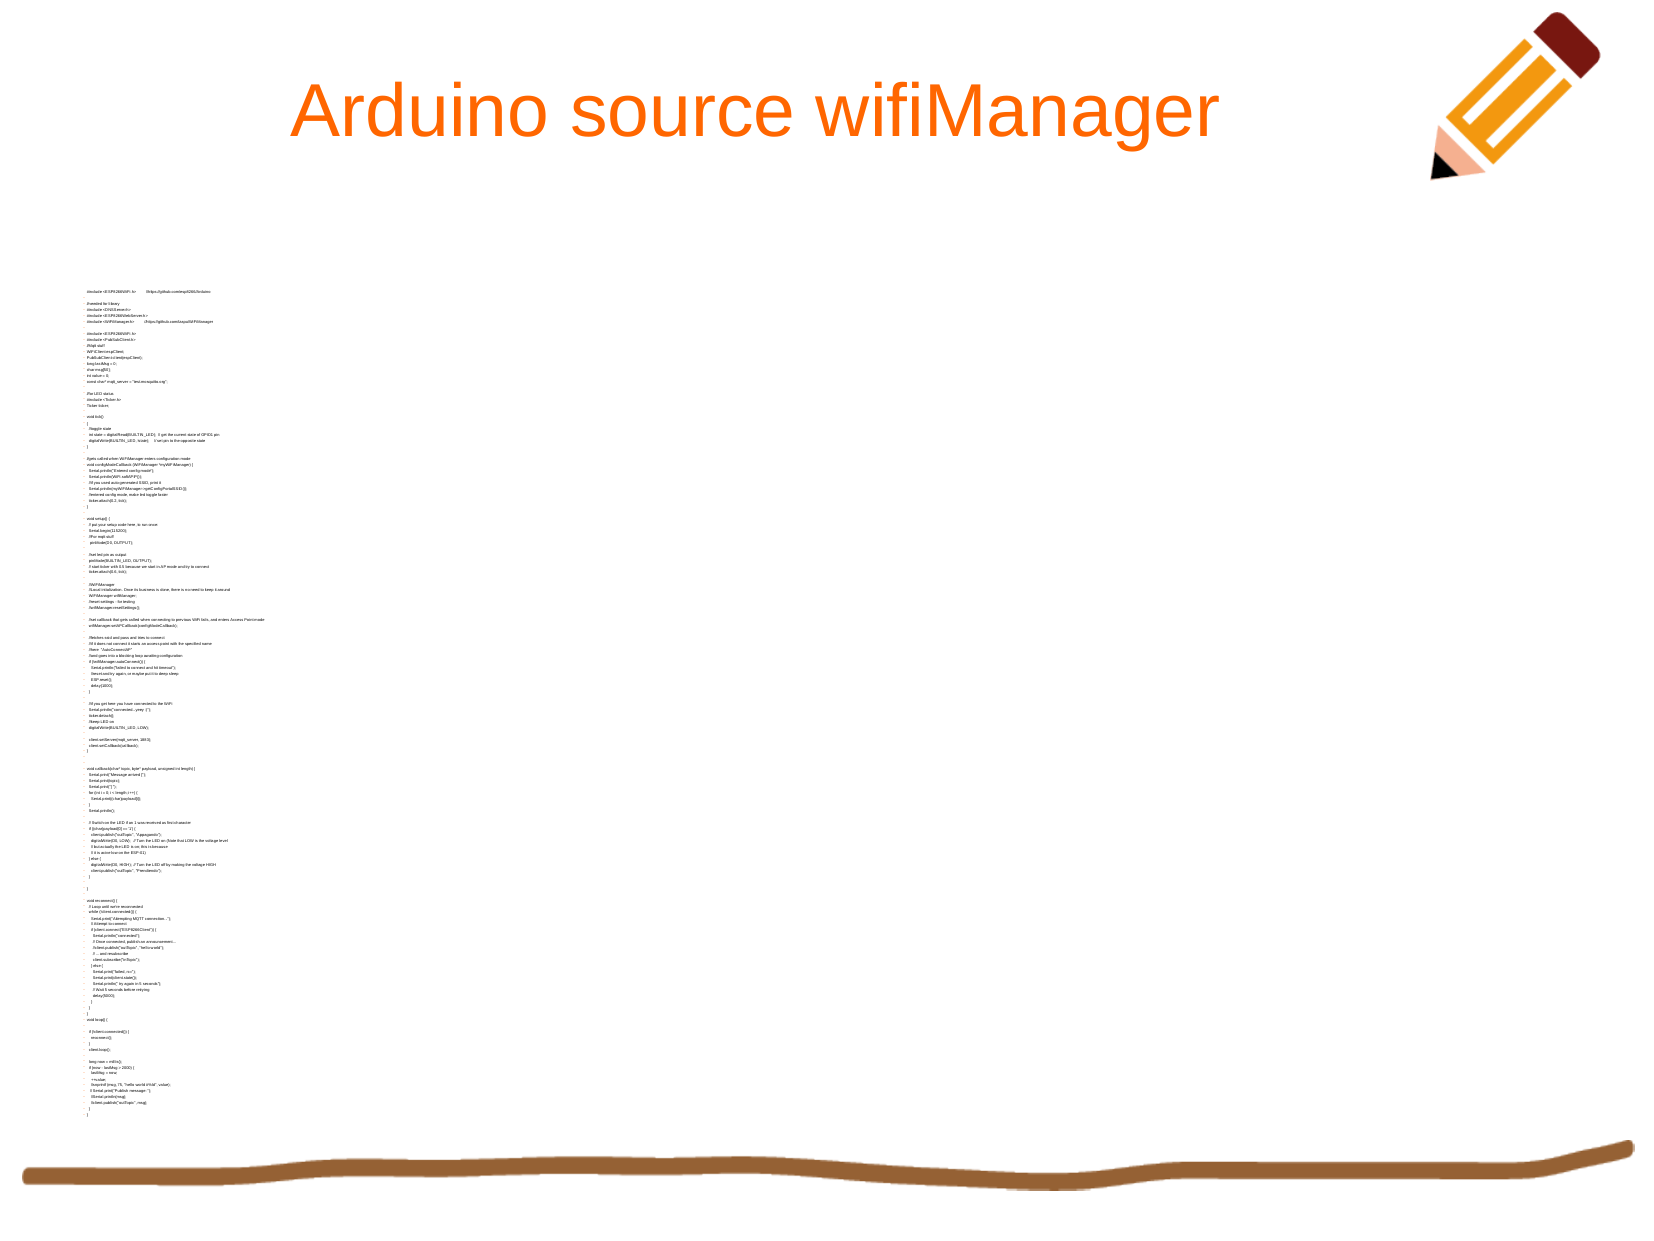

# Arduino source wifiManager
#include <ESP8266WiFi.h> //https://github.com/esp8266/Arduino
//needed for library
#include <DNSServer.h>
#include <ESP8266WebServer.h>
#include <WiFiManager.h> //https://github.com/tzapu/WiFiManager
#include <ESP8266WiFi.h>
#include <PubSubClient.h>
//Mqtt stuff
WiFiClient espClient;
PubSubClient client(espClient);
long lastMsg = 0;
char msg[50];
int value = 0;
const char* mqtt_server = "test.mosquitto.org";
//for LED status
#include <Ticker.h>
Ticker ticker;
void tick()
{
 //toggle state
 int state = digitalRead(BUILTIN_LED); // get the current state of GPIO1 pin
 digitalWrite(BUILTIN_LED, !state); // set pin to the opposite state
}
//gets called when WiFiManager enters configuration mode
void configModeCallback (WiFiManager *myWiFiManager) {
 Serial.println("Entered config mode");
 Serial.println(WiFi.softAPIP());
 //if you used auto generated SSID, print it
 Serial.println(myWiFiManager->getConfigPortalSSID());
 //entered config mode, make led toggle faster
 ticker.attach(0.2, tick);
}
void setup() {
 // put your setup code here, to run once:
 Serial.begin(115200);
 //For mqtt stuff
 pinMode(D0, OUTPUT);
 //set led pin as output
 pinMode(BUILTIN_LED, OUTPUT);
 // start ticker with 0.5 because we start in AP mode and try to connect
 ticker.attach(0.6, tick);
 //WiFiManager
 //Local intialization. Once its business is done, there is no need to keep it around
 WiFiManager wifiManager;
 //reset settings - for testing
 //wifiManager.resetSettings();
 //set callback that gets called when connecting to previous WiFi fails, and enters Access Point mode
 wifiManager.setAPCallback(configModeCallback);
 //fetches ssid and pass and tries to connect
 //if it does not connect it starts an access point with the specified name
 //here "AutoConnectAP"
 //and goes into a blocking loop awaiting configuration
 if (!wifiManager.autoConnect()) {
 Serial.println("failed to connect and hit timeout");
 //reset and try again, or maybe put it to deep sleep
 ESP.reset();
 delay(1000);
 }
 //if you get here you have connected to the WiFi
 Serial.println("connected...yeey :)");
 ticker.detach();
 //keep LED on
 digitalWrite(BUILTIN_LED, LOW);
 client.setServer(mqtt_server, 1883);
 client.setCallback(callback);
}
void callback(char* topic, byte* payload, unsigned int length) {
 Serial.print("Message arrived [");
 Serial.print(topic);
 Serial.print("] ");
 for (int i = 0; i < length; i++) {
 Serial.print((char)payload[i]);
 }
 Serial.println();
 // Switch on the LED if an 1 was received as first character
 if ((char)payload[0] == '1') {
 client.publish("outTopic", "Appagando");
 digitalWrite(D0, LOW); // Turn the LED on (Note that LOW is the voltage level
 // but actually the LED is on; this is because
 // it is acive low on the ESP-01)
 } else {
 digitalWrite(D0, HIGH); // Turn the LED off by making the voltage HIGH
 client.publish("outTopic", "Prendiendo");
 }
}
void reconnect() {
 // Loop until we're reconnected
 while (!client.connected()) {
 Serial.print("Attempting MQTT connection...");
 // Attempt to connect
 if (client.connect("ESP8266Client")) {
 Serial.println("connected");
 // Once connected, publish an announcement...
 //client.publish("outTopic", "hello world");
 // ... and resubscribe
 client.subscribe("inTopic");
 } else {
 Serial.print("failed, rc=");
 Serial.print(client.state());
 Serial.println(" try again in 5 seconds");
 // Wait 5 seconds before retrying
 delay(5000);
 }
 }
}
void loop() {
 if (!client.connected()) {
 reconnect();
 }
 client.loop();
 long now = millis();
 if (now - lastMsg > 2000) {
 lastMsg = now;
 ++value;
 //snprintf (msg, 75, "hello world #%ld", value);
 // Serial.print("Publish message: ");
 //Serial.println(msg);
 //client.publish("outTopic", msg);
 }
}